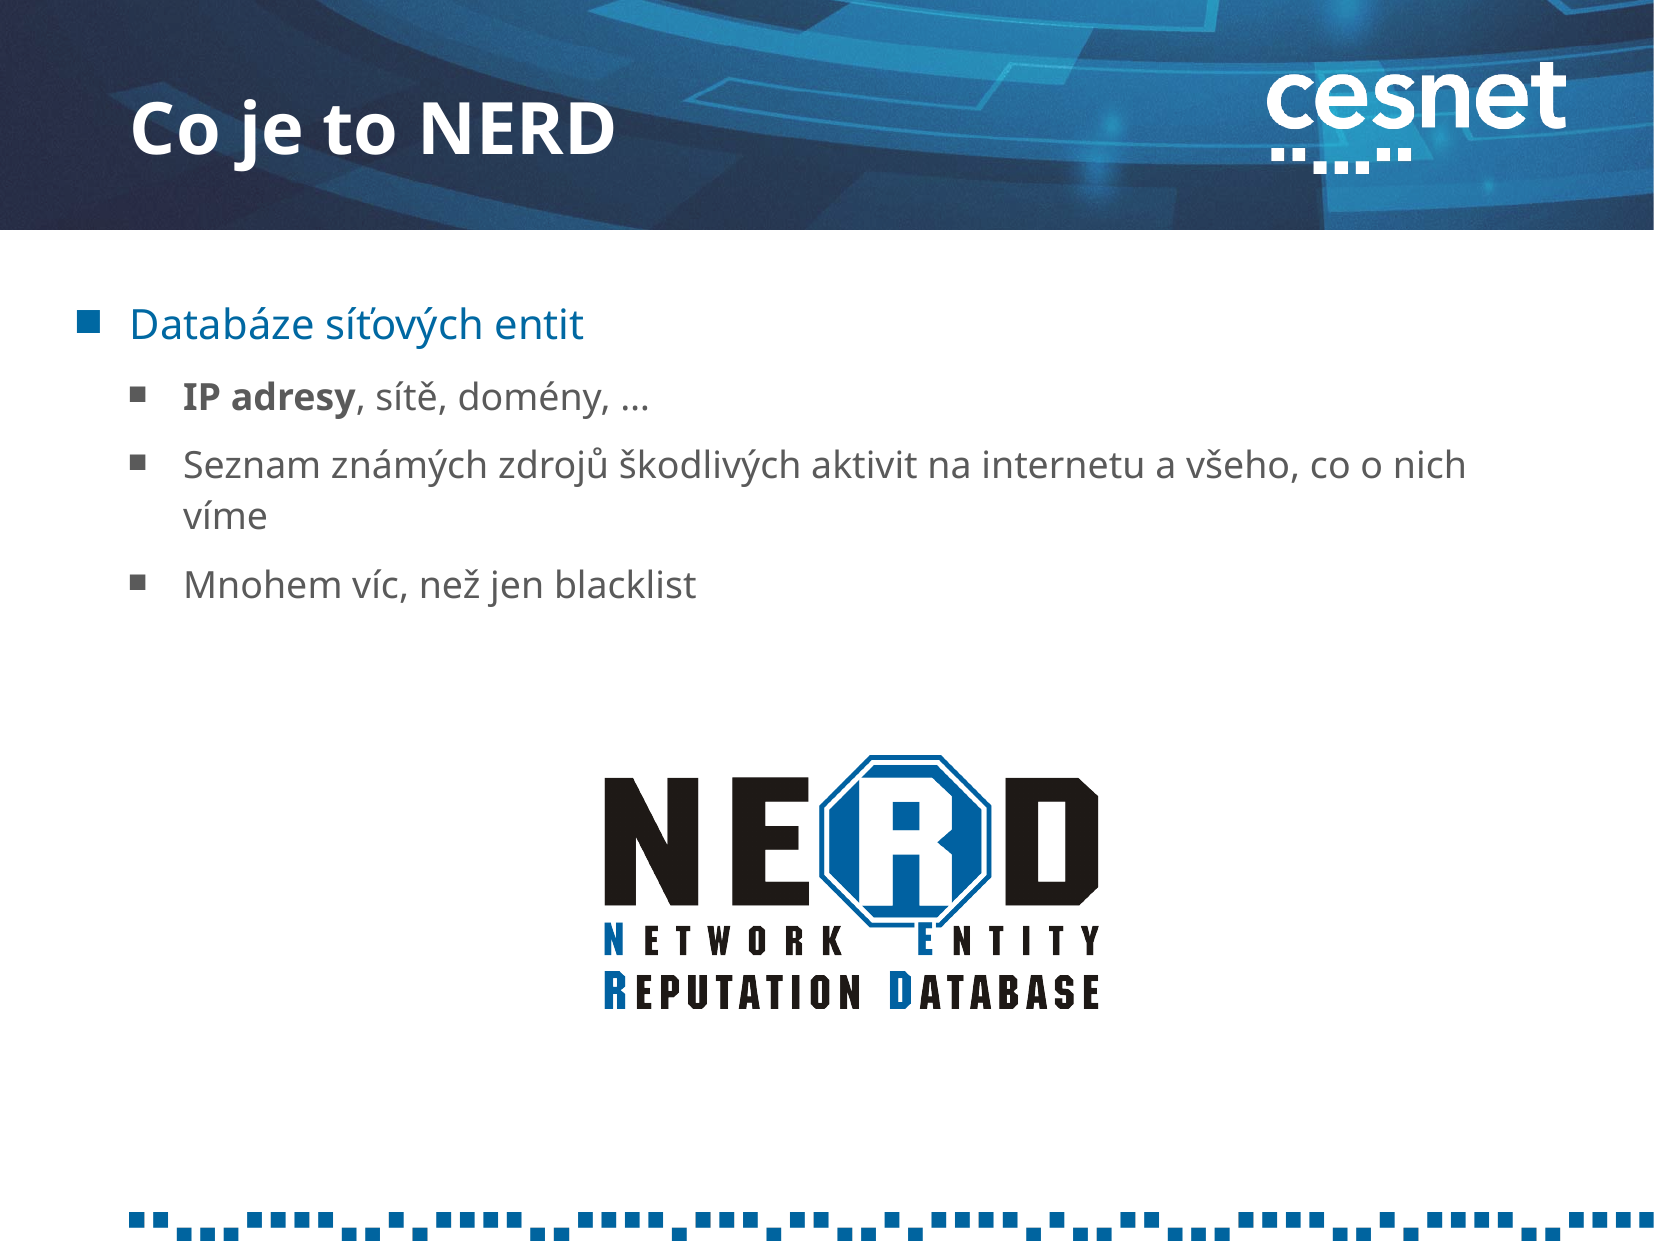

# Co je to NERD
Databáze síťových entit
IP adresy, sítě, domény, …
Seznam známých zdrojů škodlivých aktivit na internetu a všeho, co o nich víme
Mnohem víc, než jen blacklist